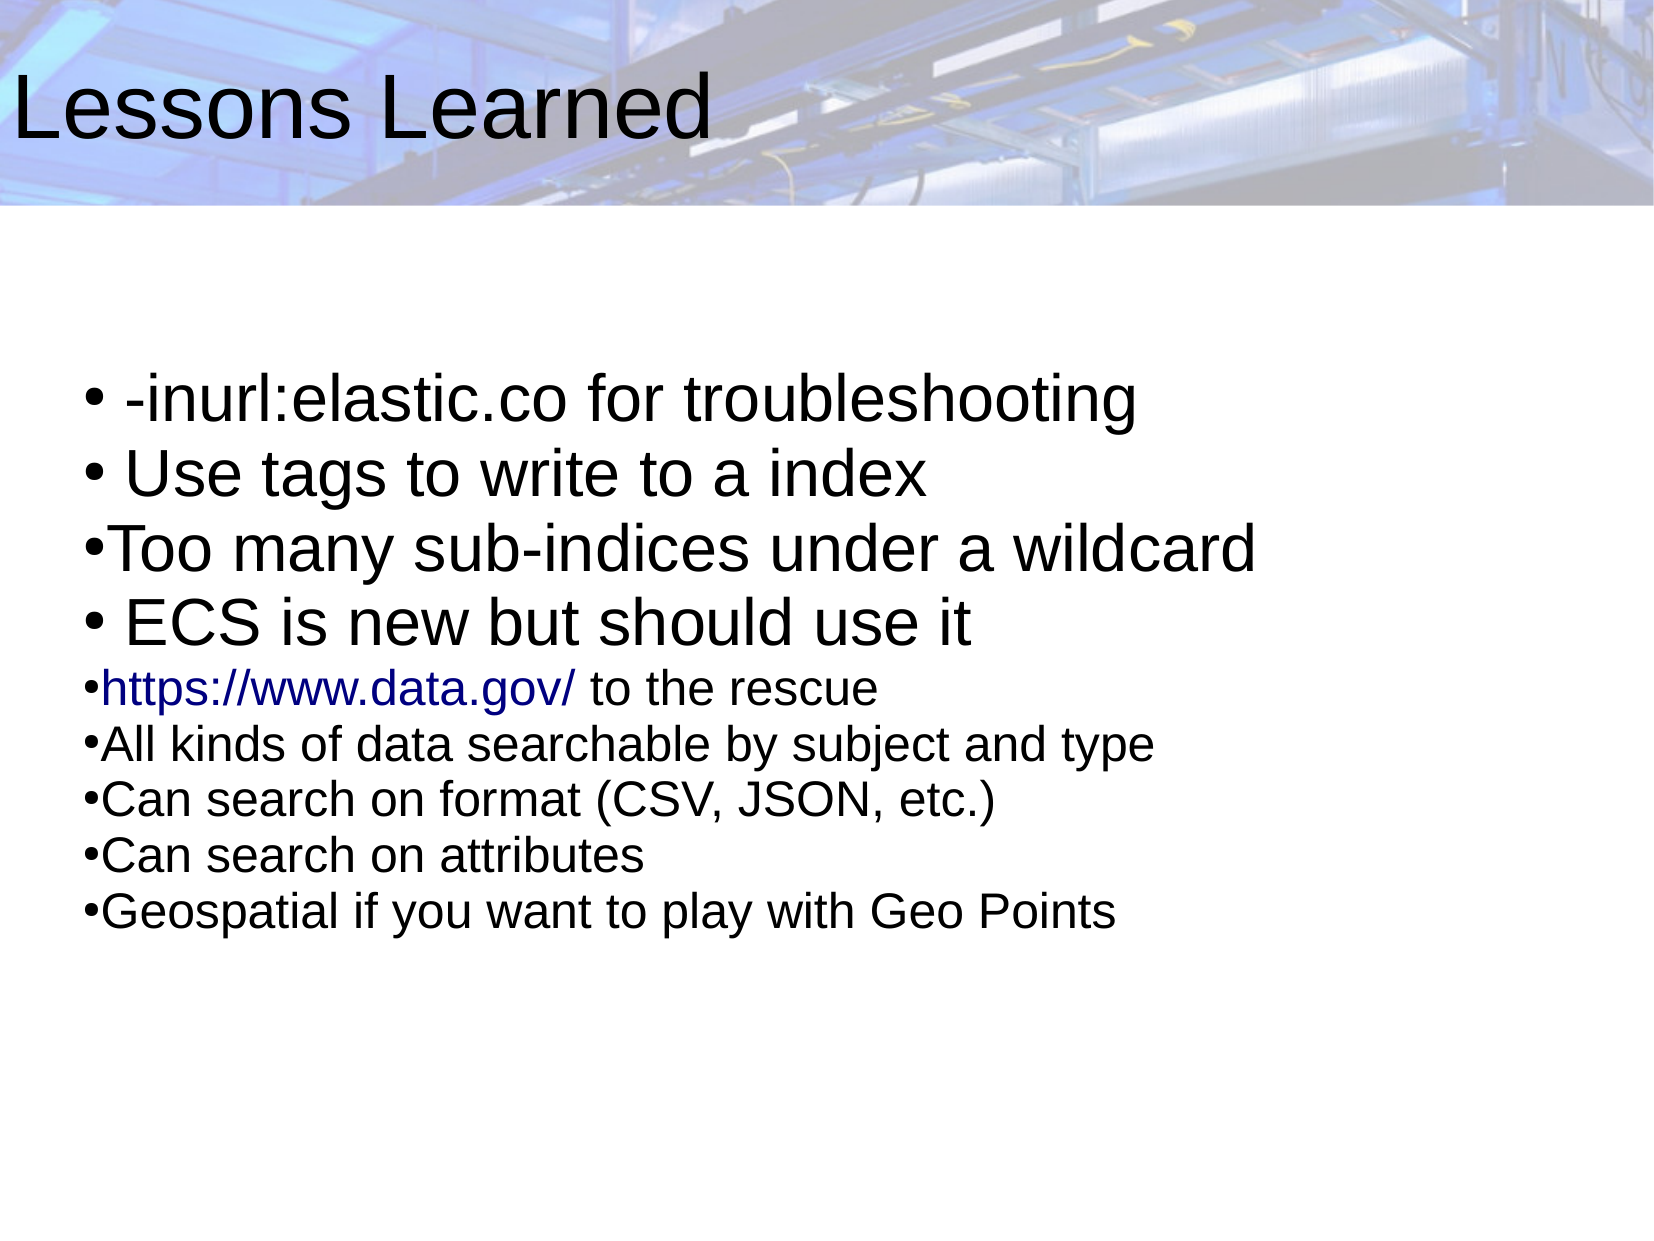

# Lessons Learned
 -inurl:elastic.co for troubleshooting
 Use tags to write to a index
Too many sub-indices under a wildcard
 ECS is new but should use it
https://www.data.gov/ to the rescue
All kinds of data searchable by subject and type
Can search on format (CSV, JSON, etc.)
Can search on attributes
Geospatial if you want to play with Geo Points